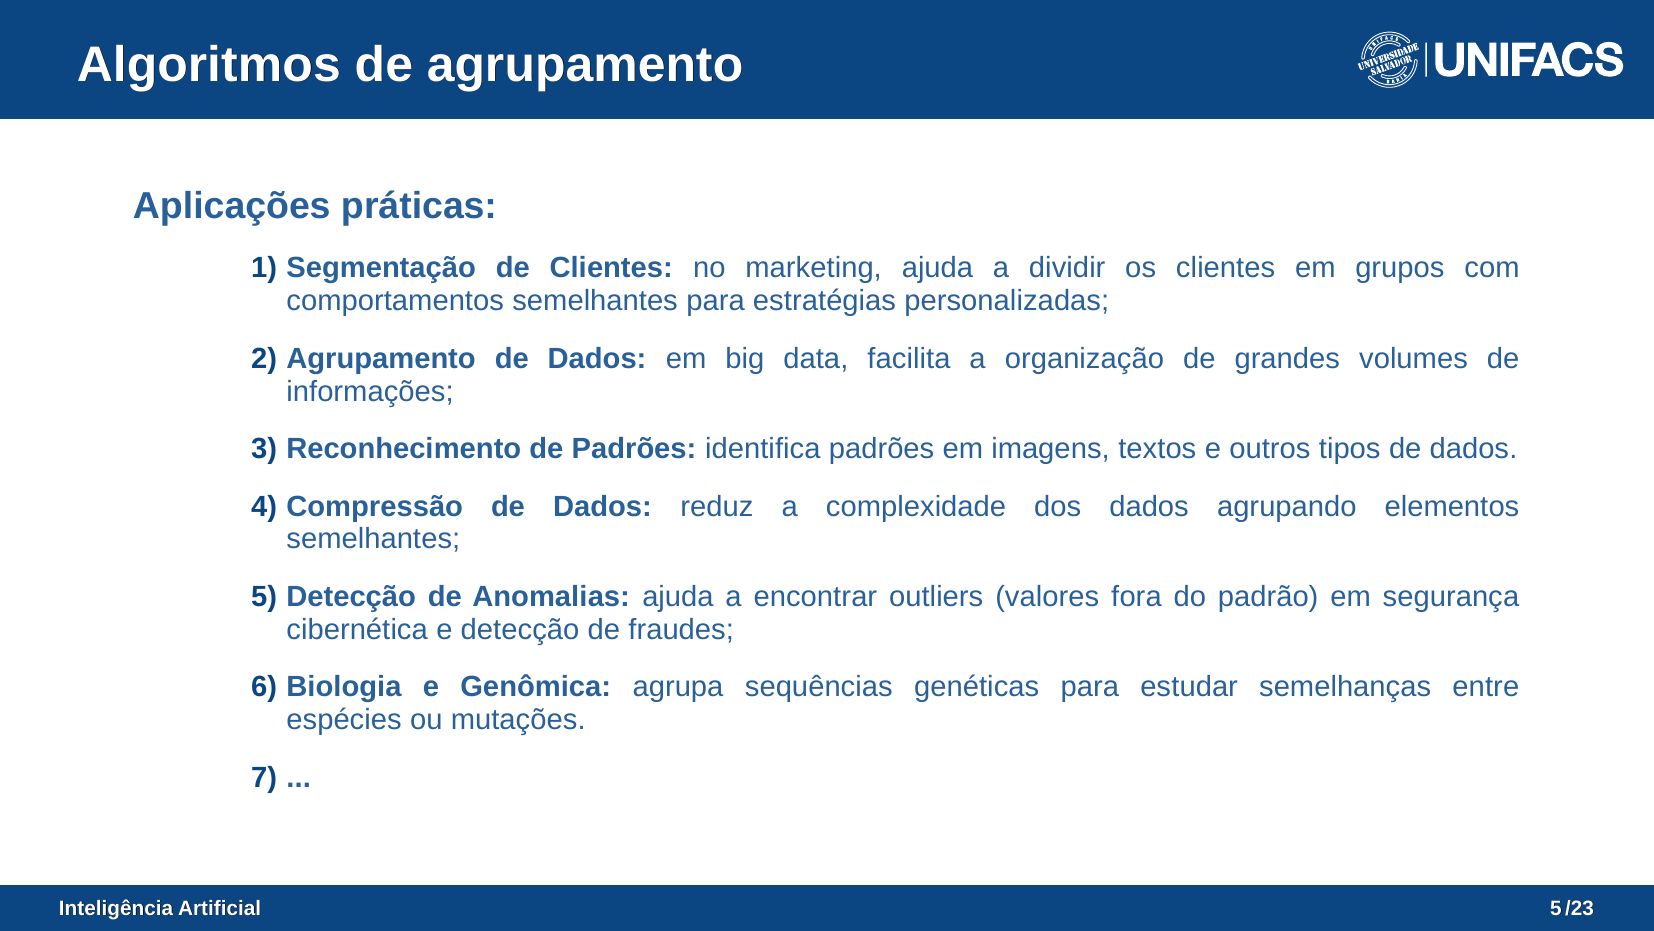

Algoritmos de agrupamento
Aplicações práticas:
Segmentação de Clientes: no marketing, ajuda a dividir os clientes em grupos com comportamentos semelhantes para estratégias personalizadas;
Agrupamento de Dados: em big data, facilita a organização de grandes volumes de informações;
Reconhecimento de Padrões: identifica padrões em imagens, textos e outros tipos de dados.
Compressão de Dados: reduz a complexidade dos dados agrupando elementos semelhantes;
Detecção de Anomalias: ajuda a encontrar outliers (valores fora do padrão) em segurança cibernética e detecção de fraudes;
Biologia e Genômica: agrupa sequências genéticas para estudar semelhanças entre espécies ou mutações.
...